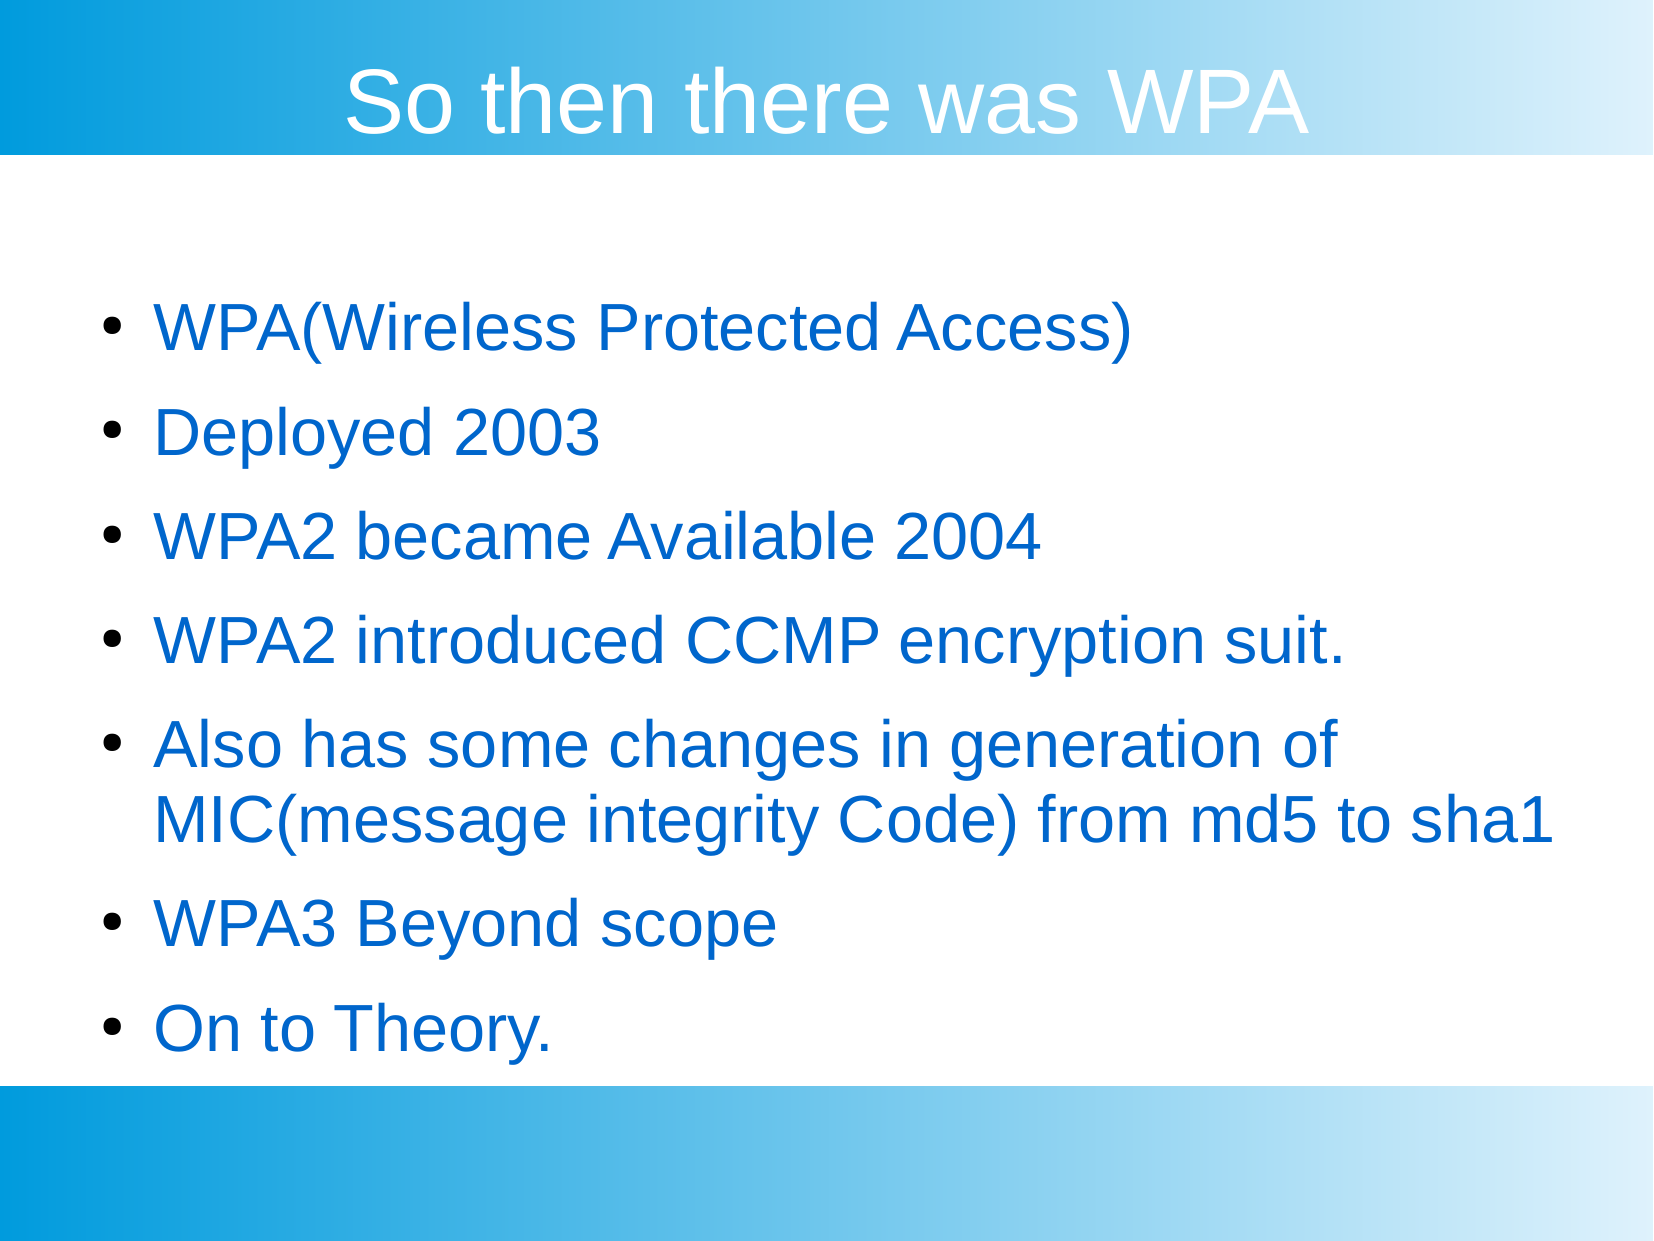

# So then there was WPA
WPA(Wireless Protected Access)
Deployed 2003
WPA2 became Available 2004
WPA2 introduced CCMP encryption suit.
Also has some changes in generation of MIC(message integrity Code) from md5 to sha1
WPA3 Beyond scope
On to Theory.